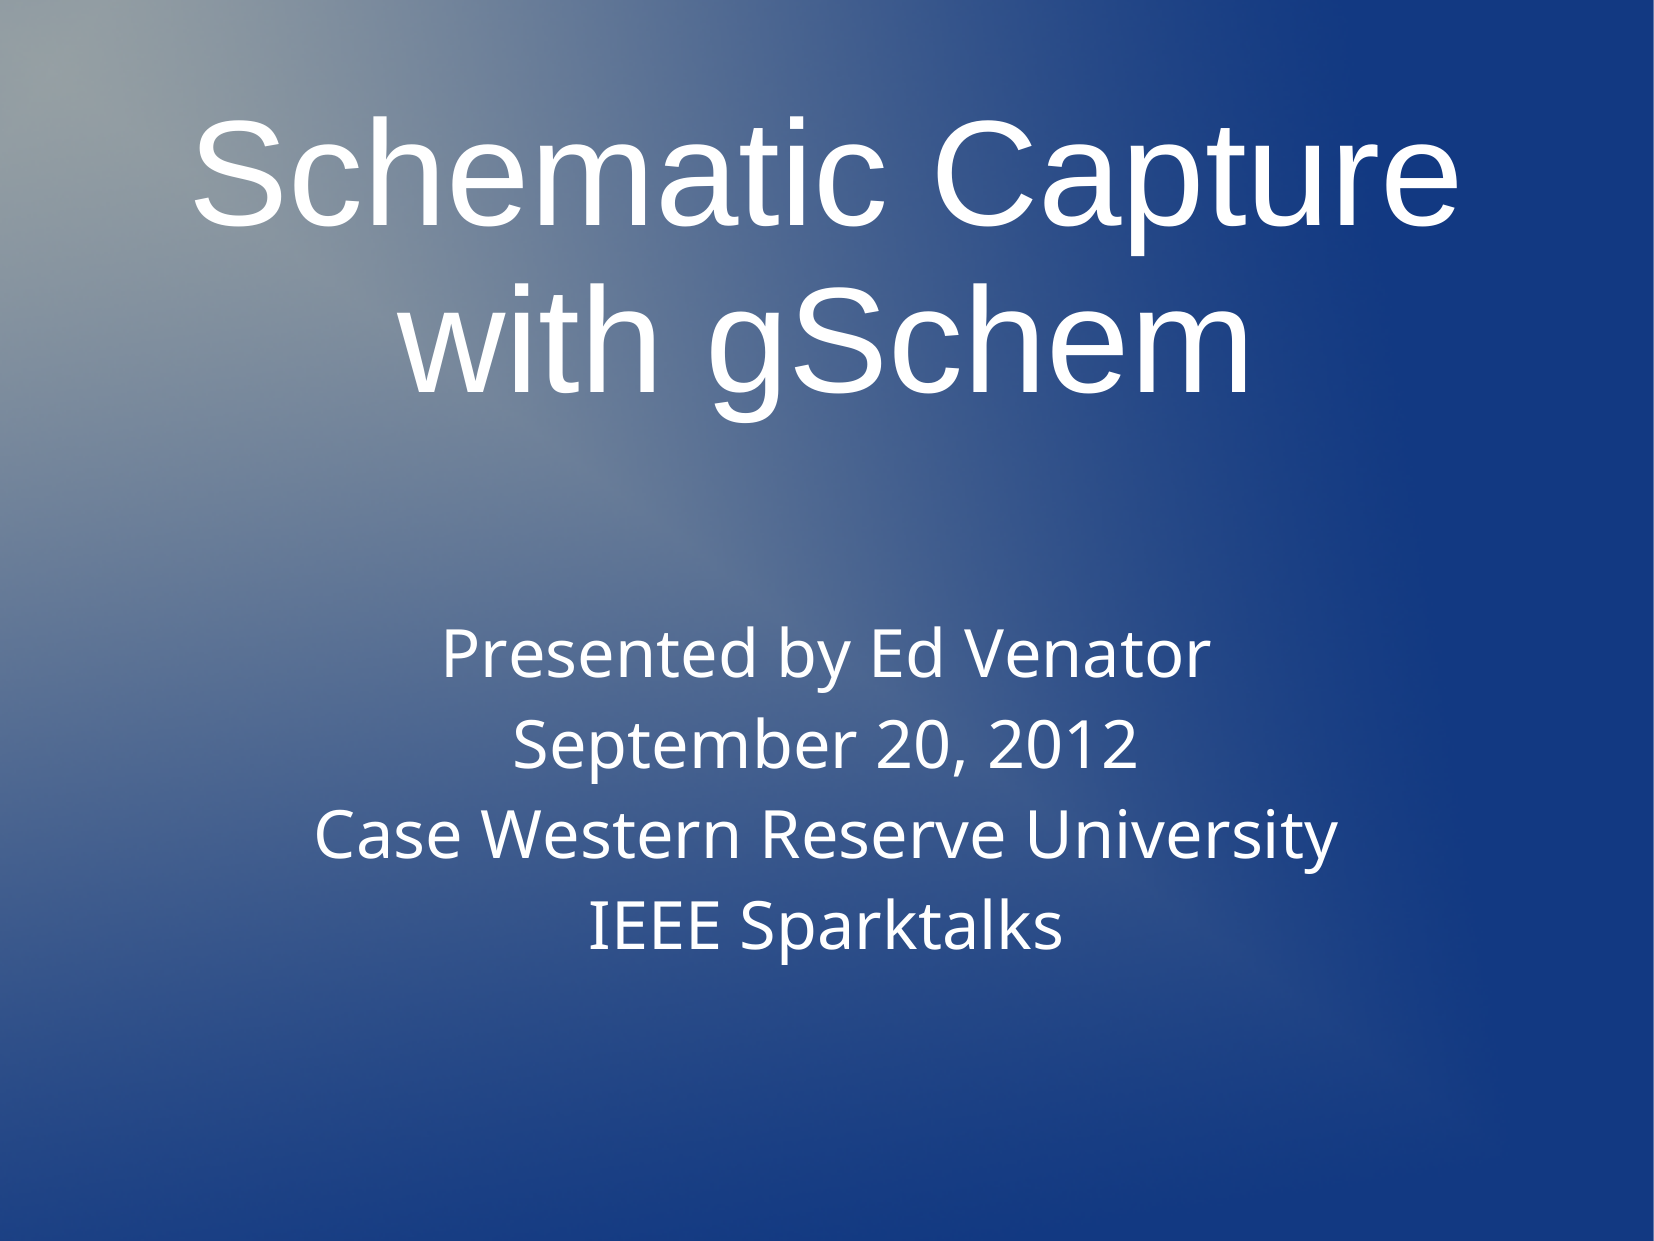

# Schematic Capture with gSchem
Presented by Ed Venator
September 20, 2012
Case Western Reserve University
IEEE Sparktalks